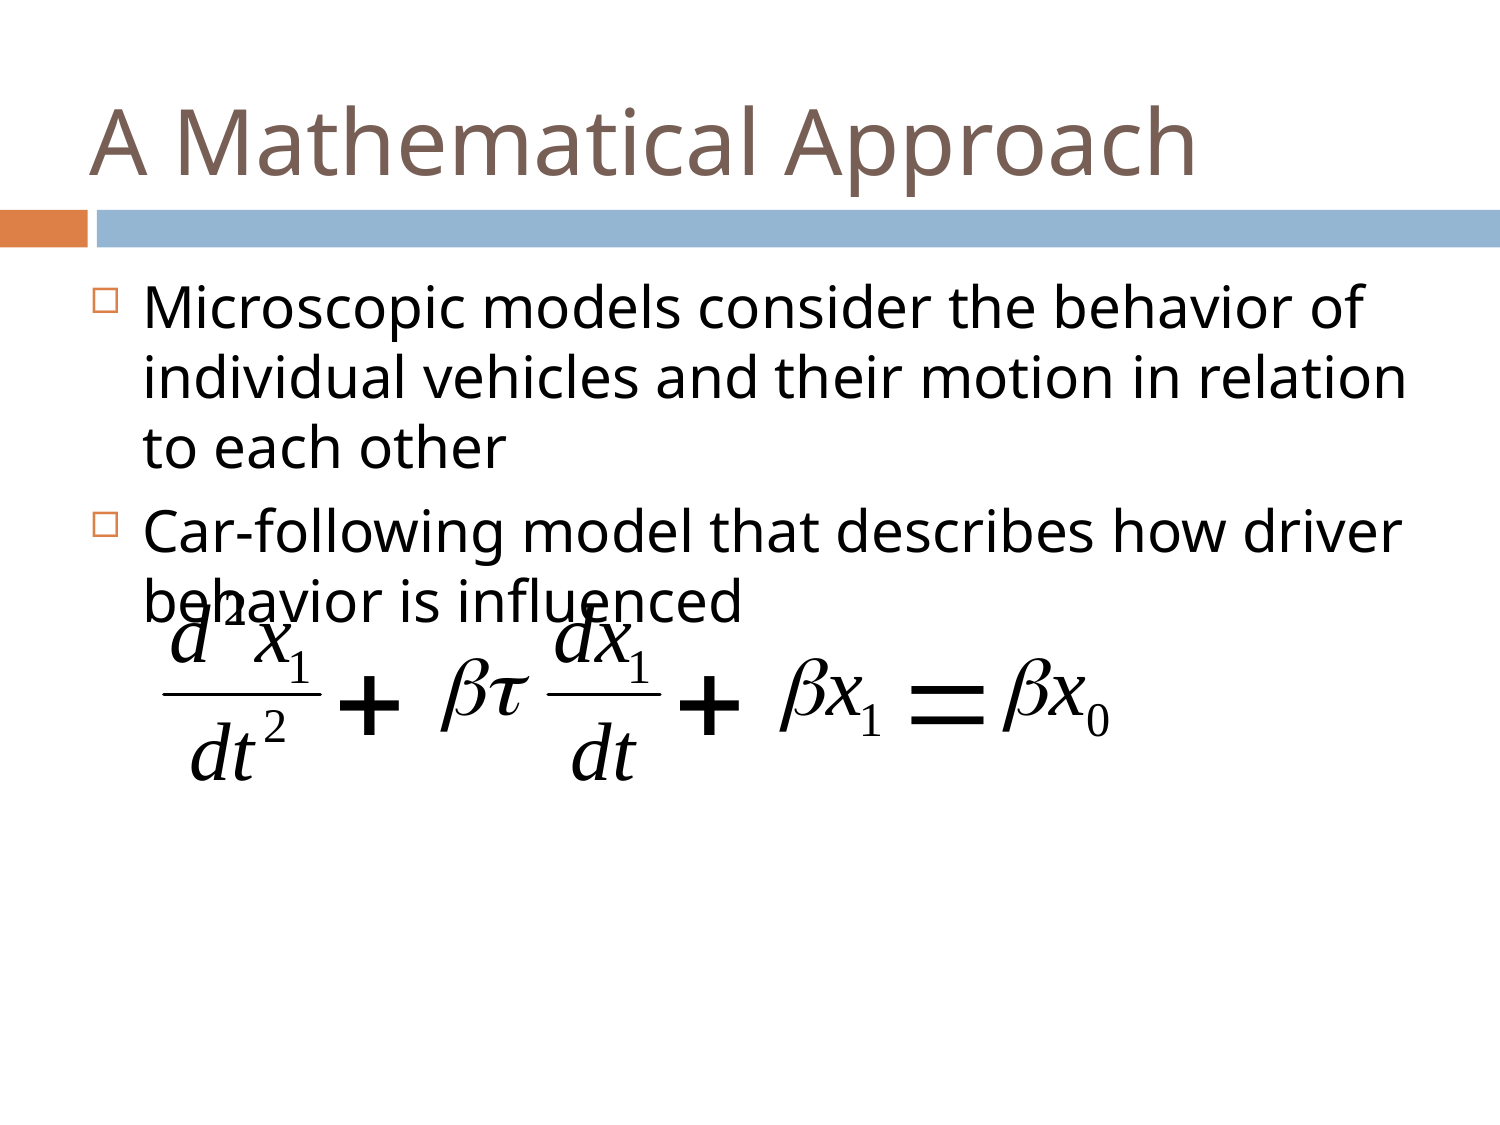

# A Mathematical Approach
Microscopic models consider the behavior of individual vehicles and their motion in relation to each other
Car-following model that describes how driver behavior is influenced